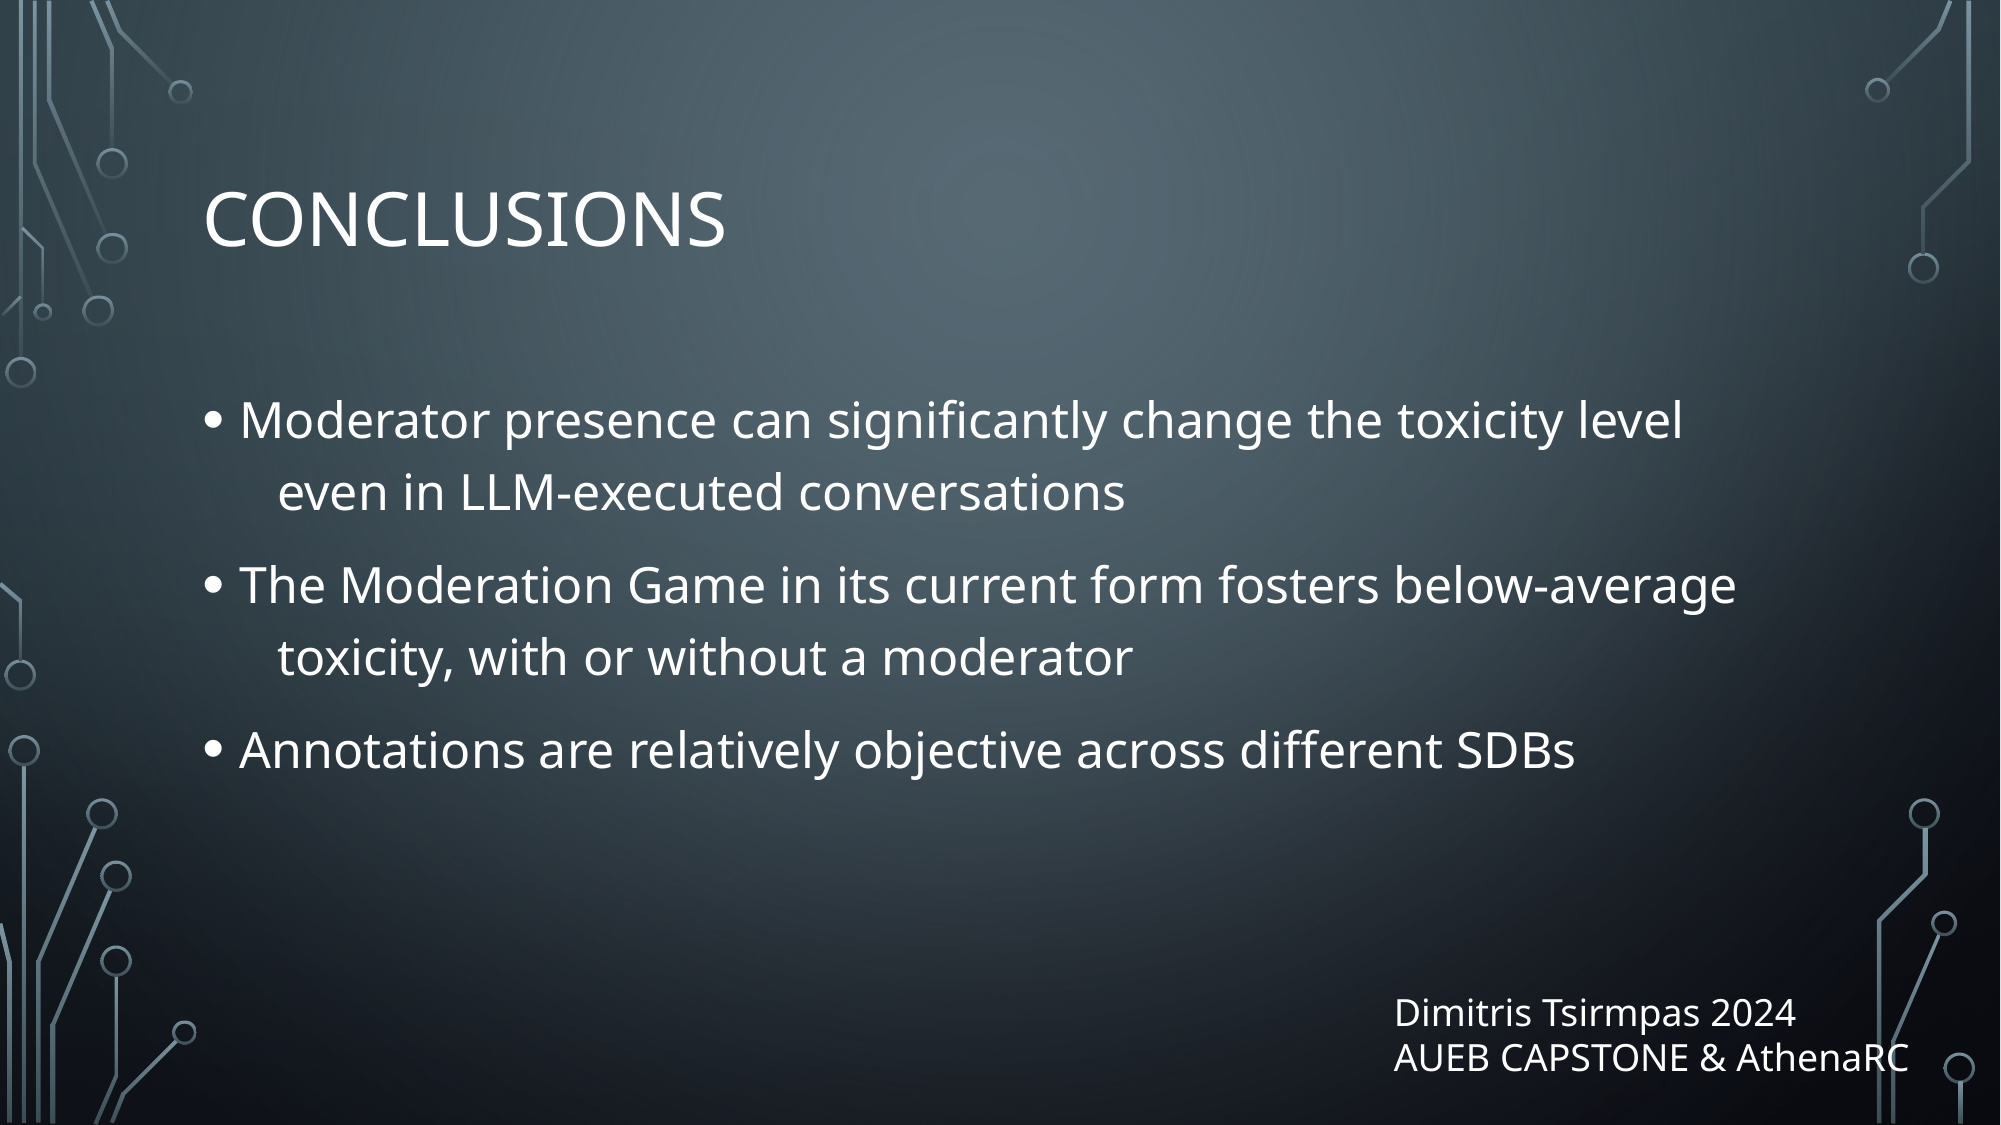

# Conclusions
Moderator presence can significantly change the toxicity level even in LLM-executed conversations
The Moderation Game in its current form fosters below-average toxicity, with or without a moderator
Annotations are relatively objective across different SDBs
Dimitris Tsirmpas 2024
AUEB CAPSTONE & AthenaRC